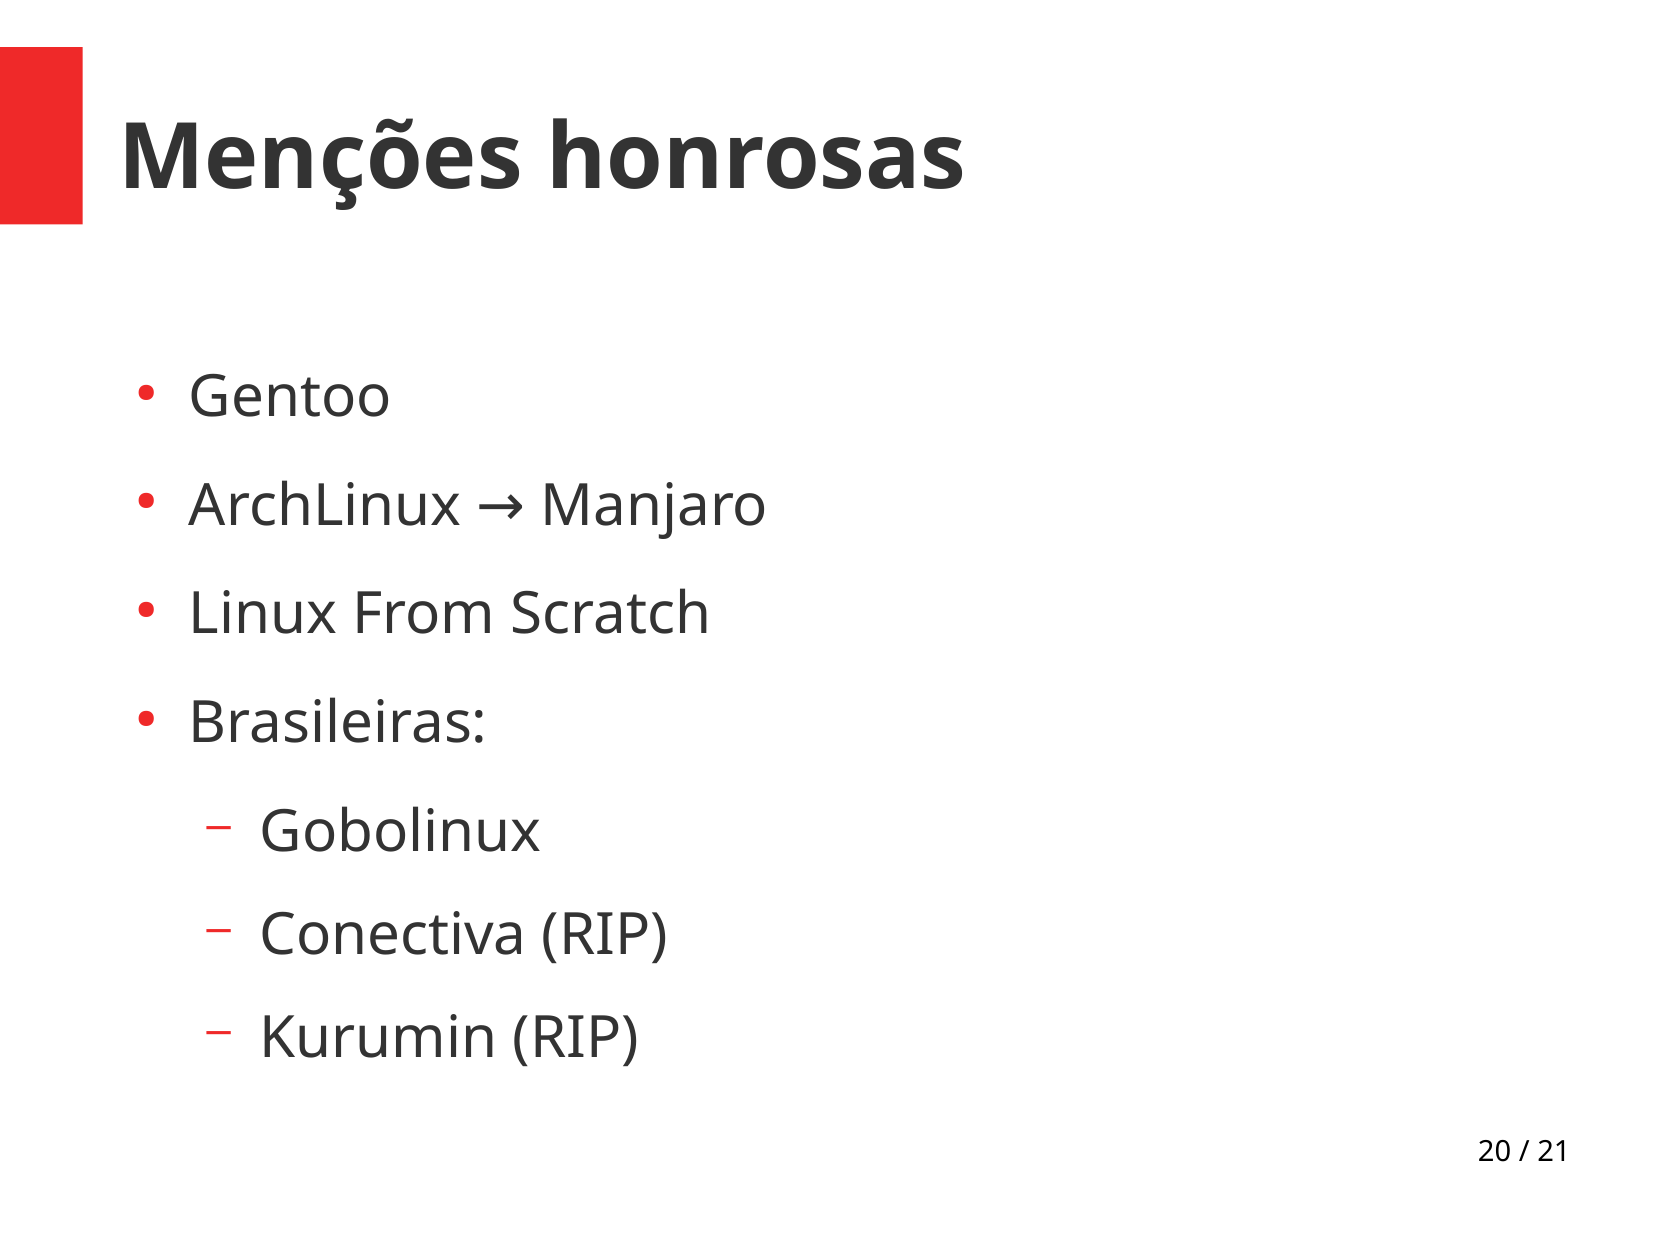

# Menções honrosas
Gentoo
ArchLinux → Manjaro
Linux From Scratch
Brasileiras:
Gobolinux
Conectiva (RIP)
Kurumin (RIP)
20